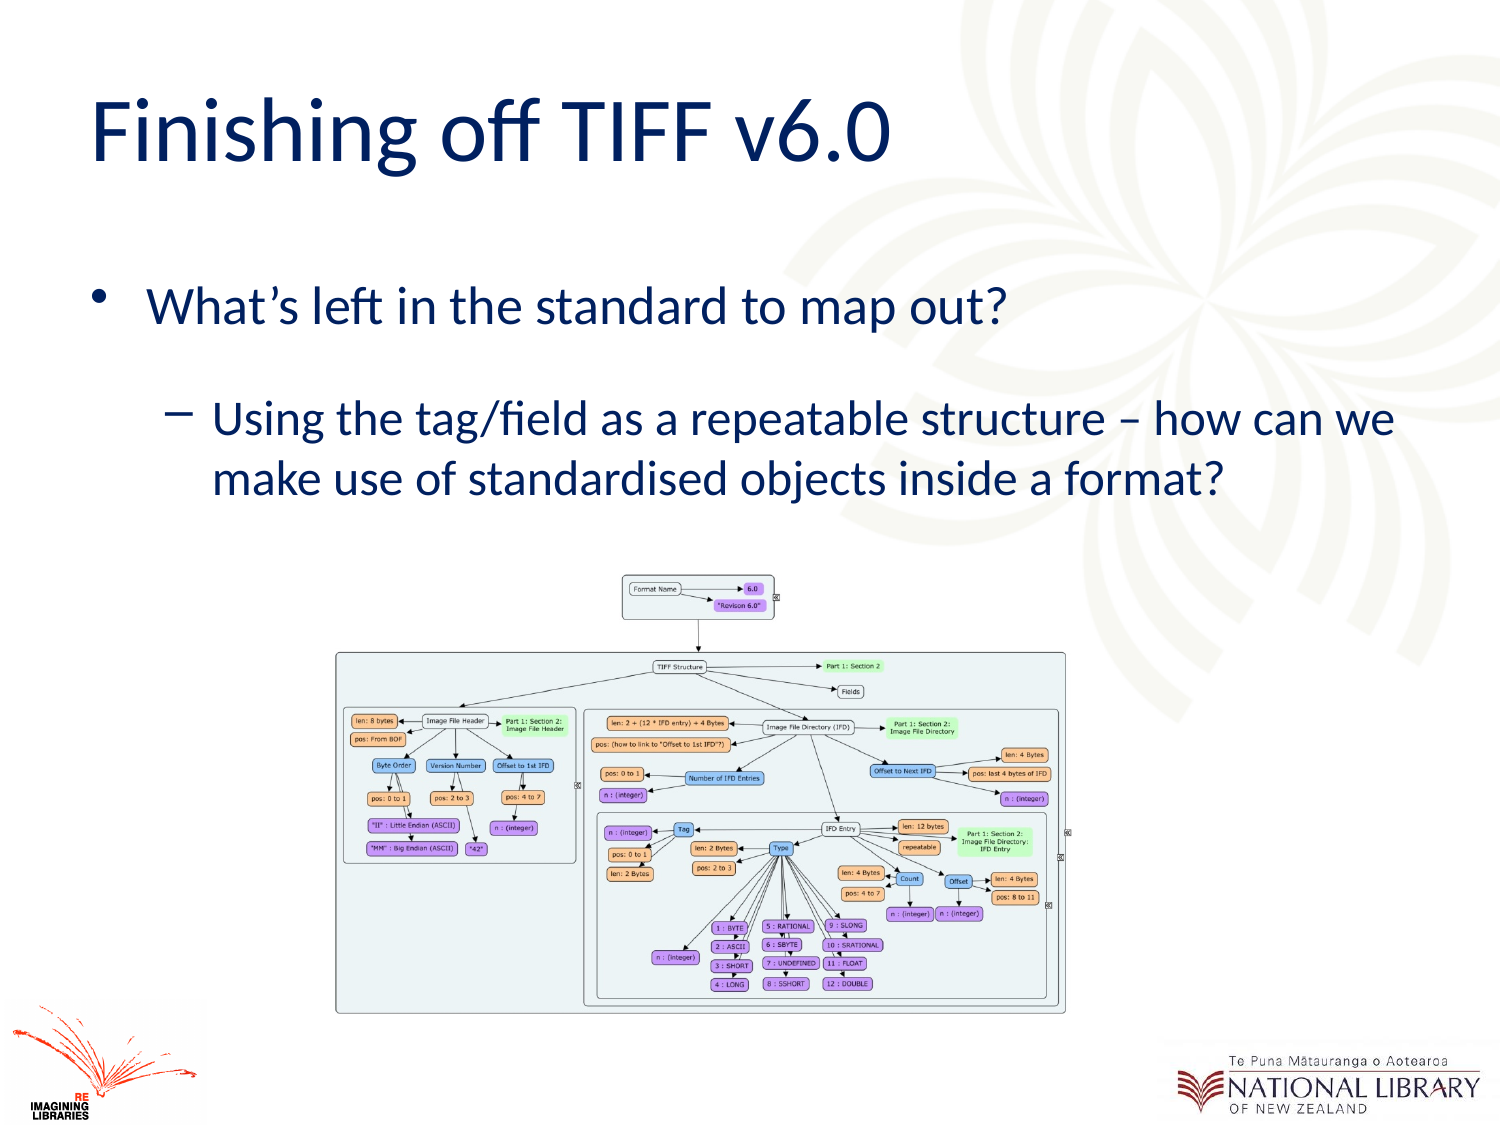

# Finishing off TIFF v6.0
What’s left in the standard to map out?
Using the tag/field as a repeatable structure – how can we make use of standardised objects inside a format?